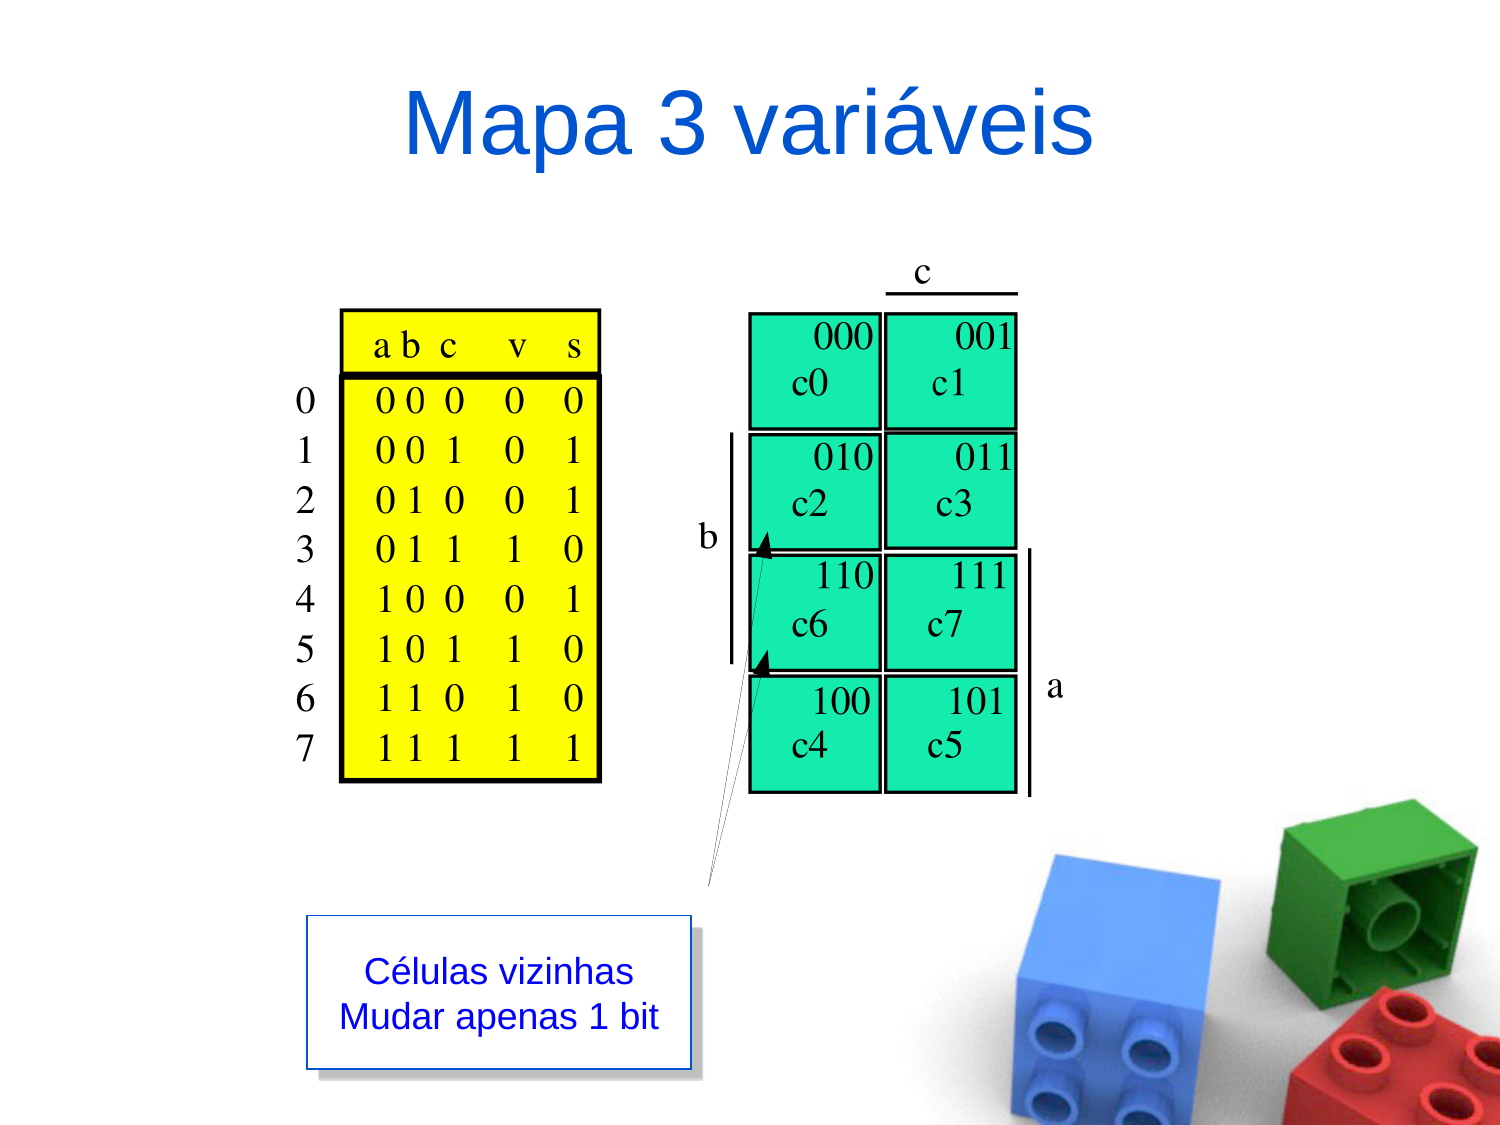

# Mapa 3 variáveis
Células vizinhas
Mudar apenas 1 bit